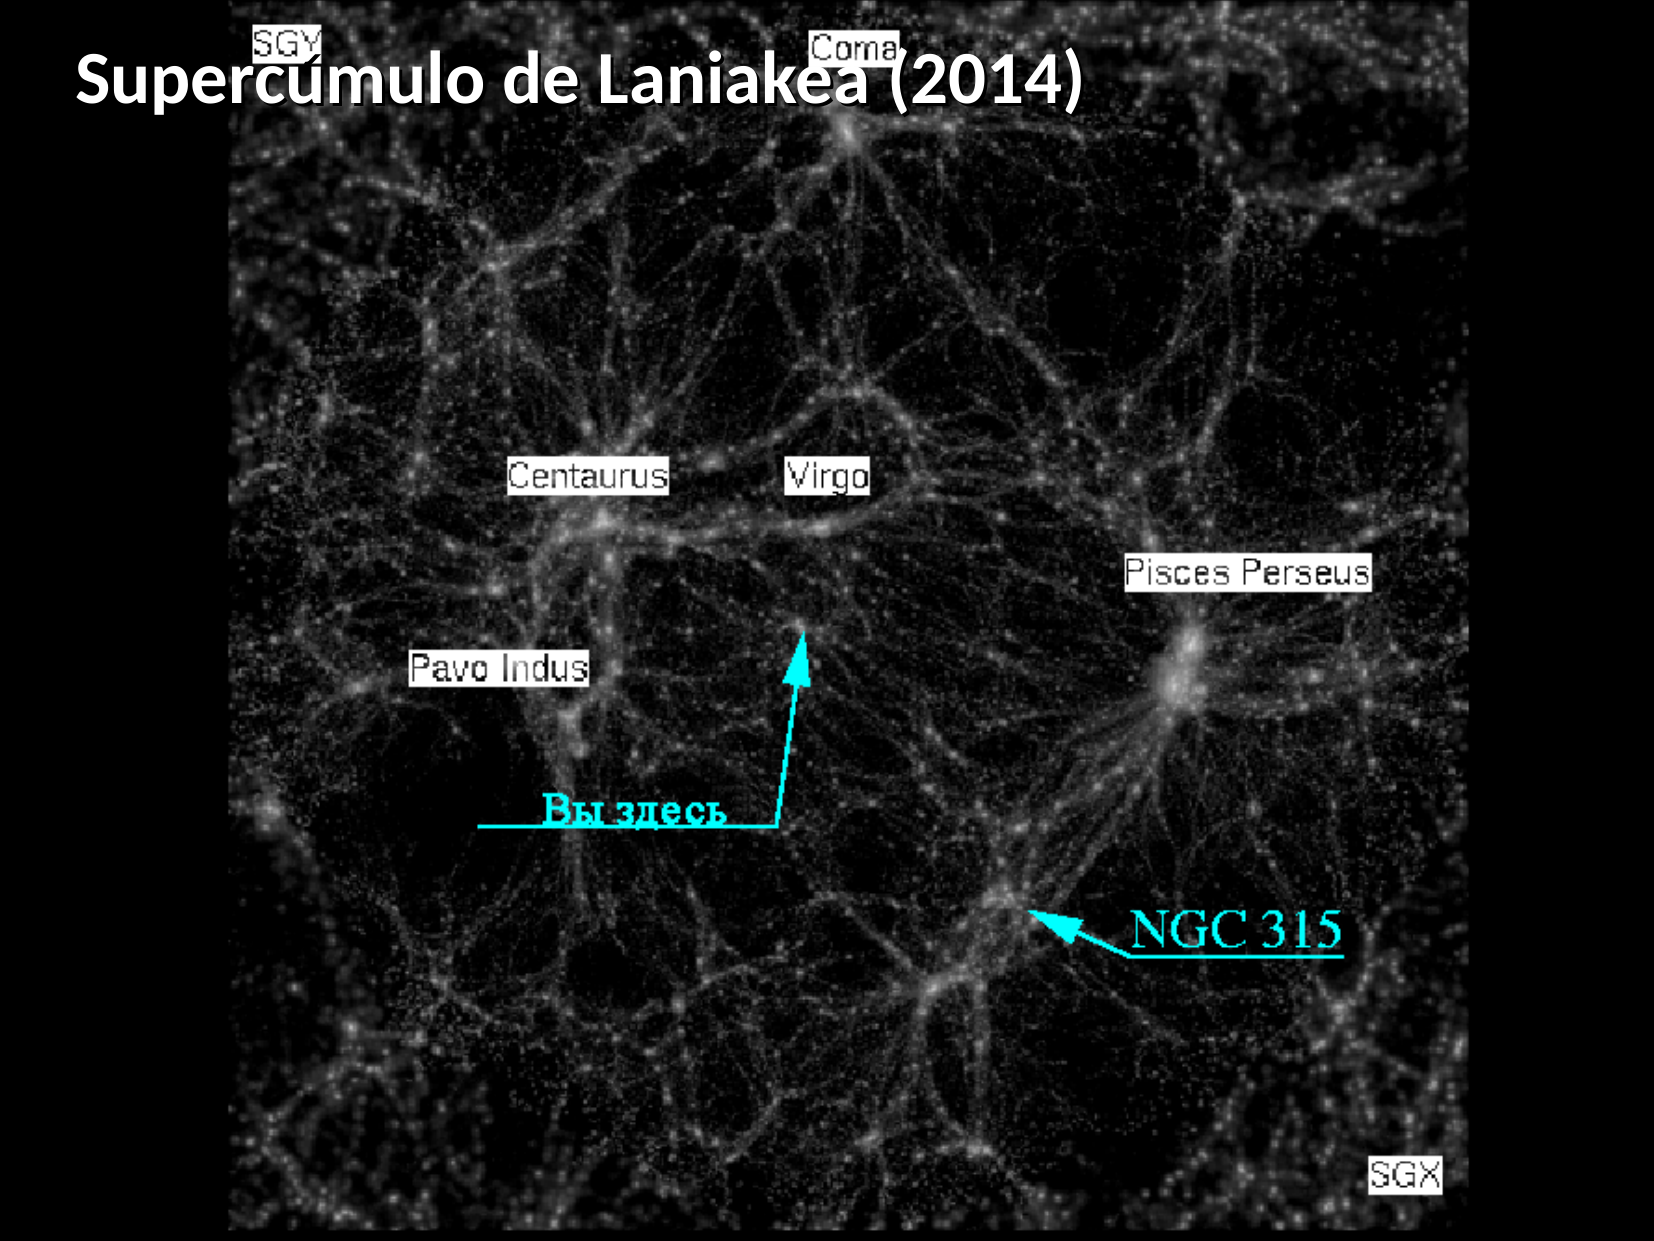

# Supercúmulo de Laniakea (2014)
Astronomía (Asorey)
50